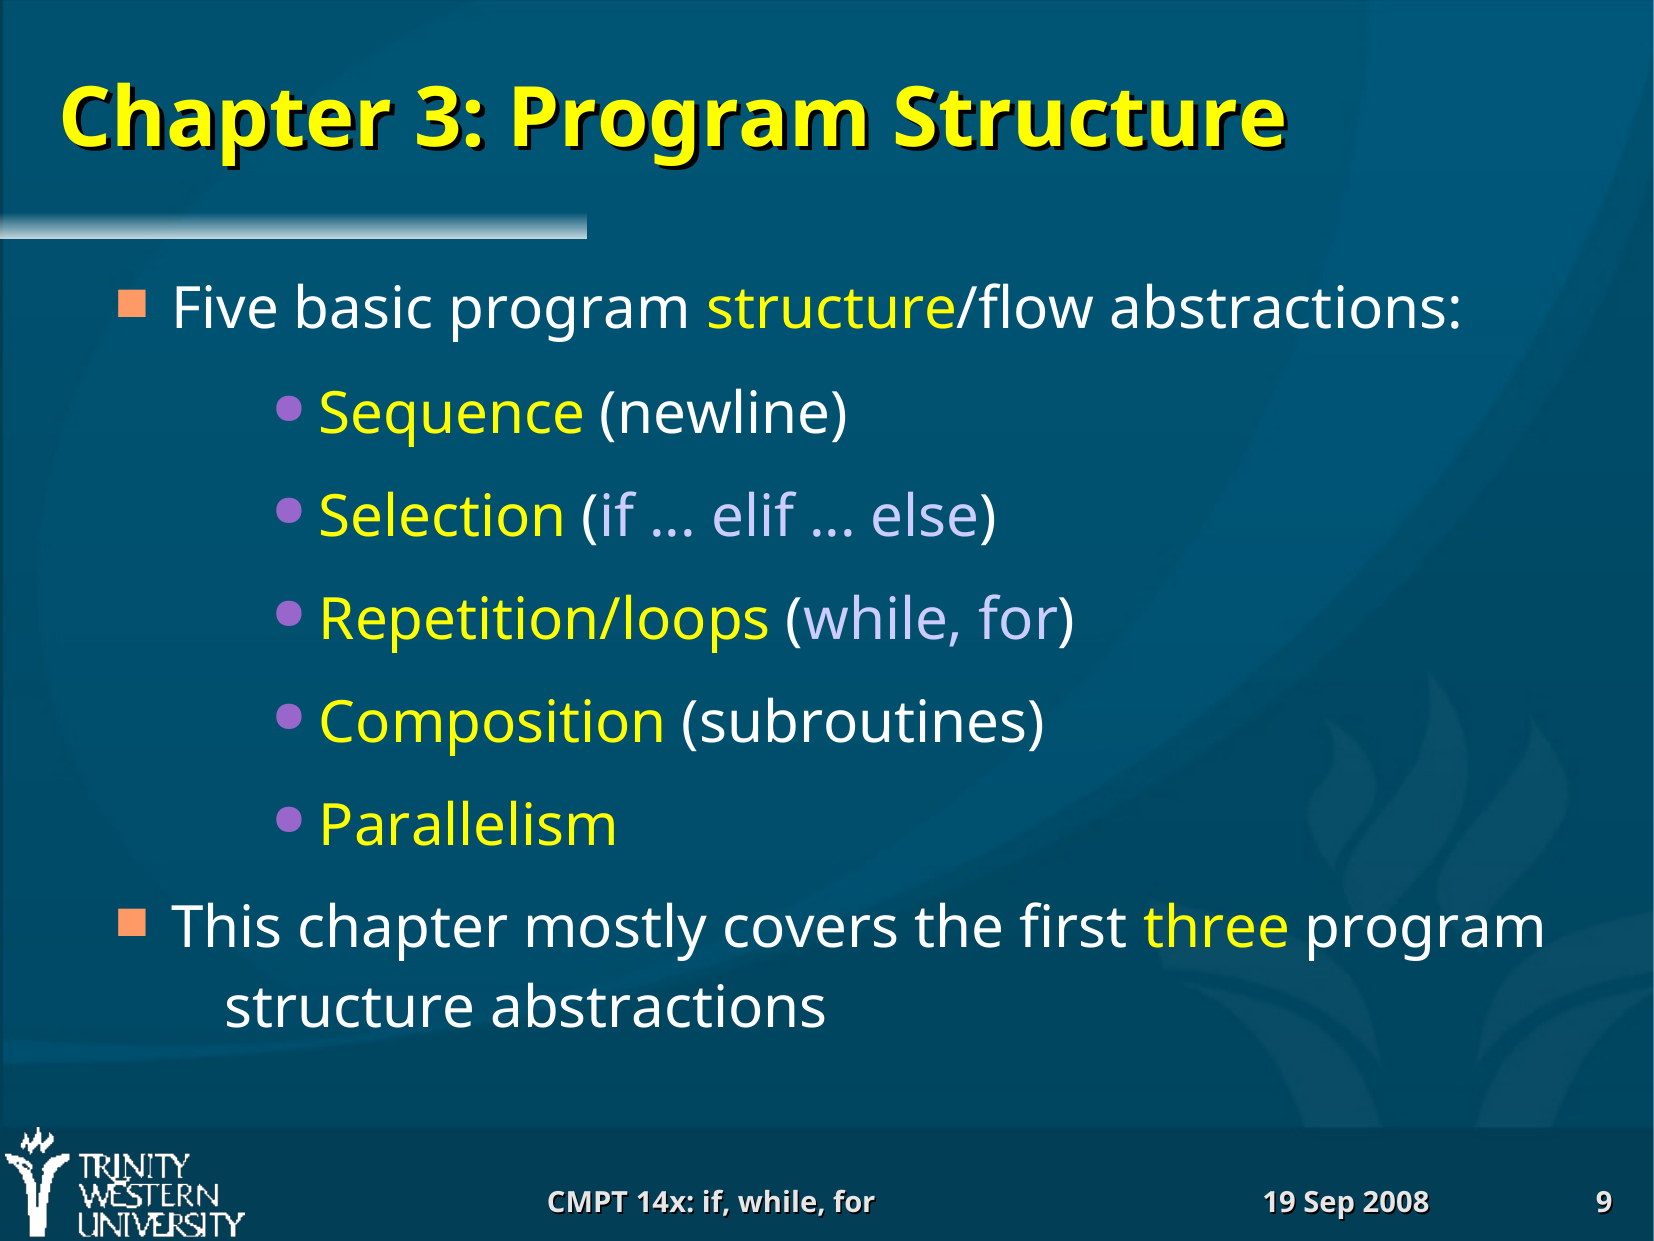

# Chapter 3: Program Structure
Five basic program structure/flow abstractions:
Sequence (newline)
Selection (if ... elif ... else)
Repetition/loops (while, for)
Composition (subroutines)
Parallelism
This chapter mostly covers the first three program structure abstractions
CMPT 14x: if, while, for
19 Sep 2008
9